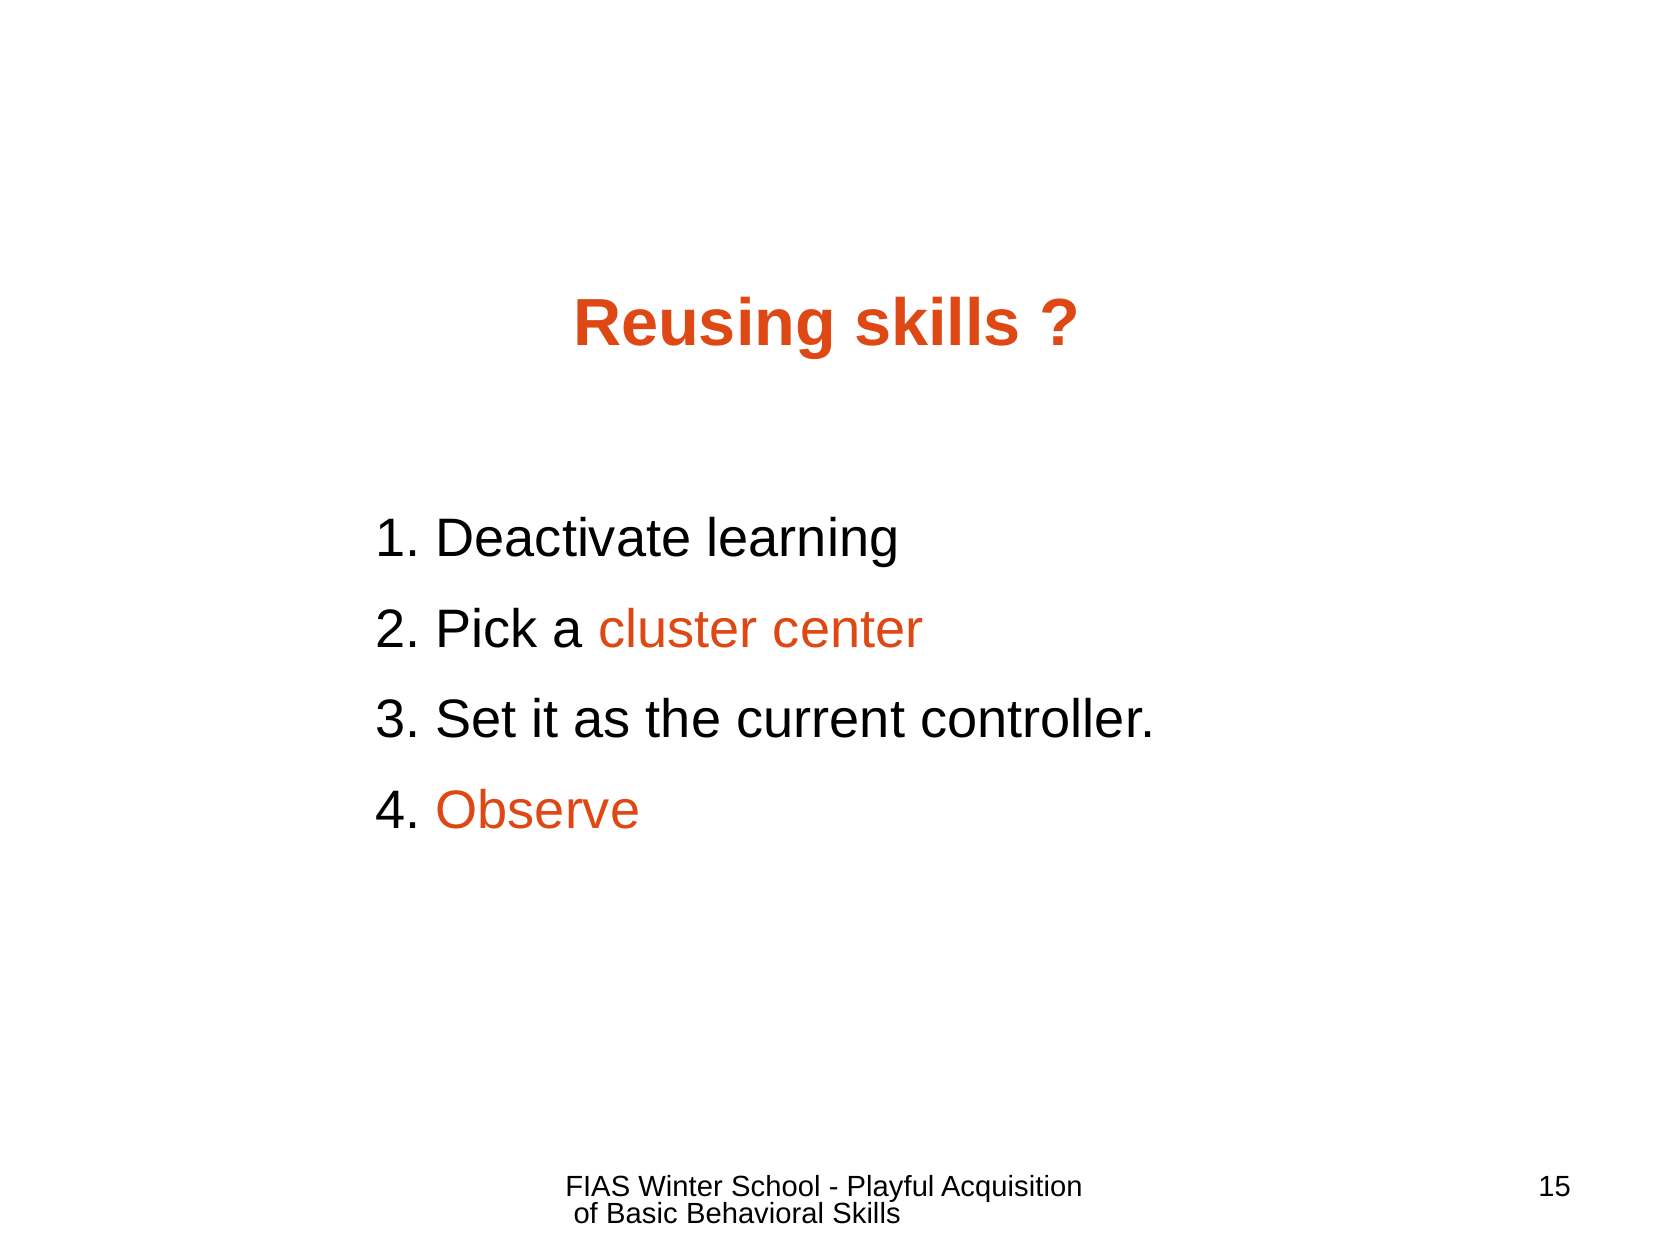

Reusing skills ?
1. Deactivate learning
2. Pick a cluster center
3. Set it as the current controller.
4. Observe
FIAS Winter School - Playful Acquisition of Basic Behavioral Skills
15